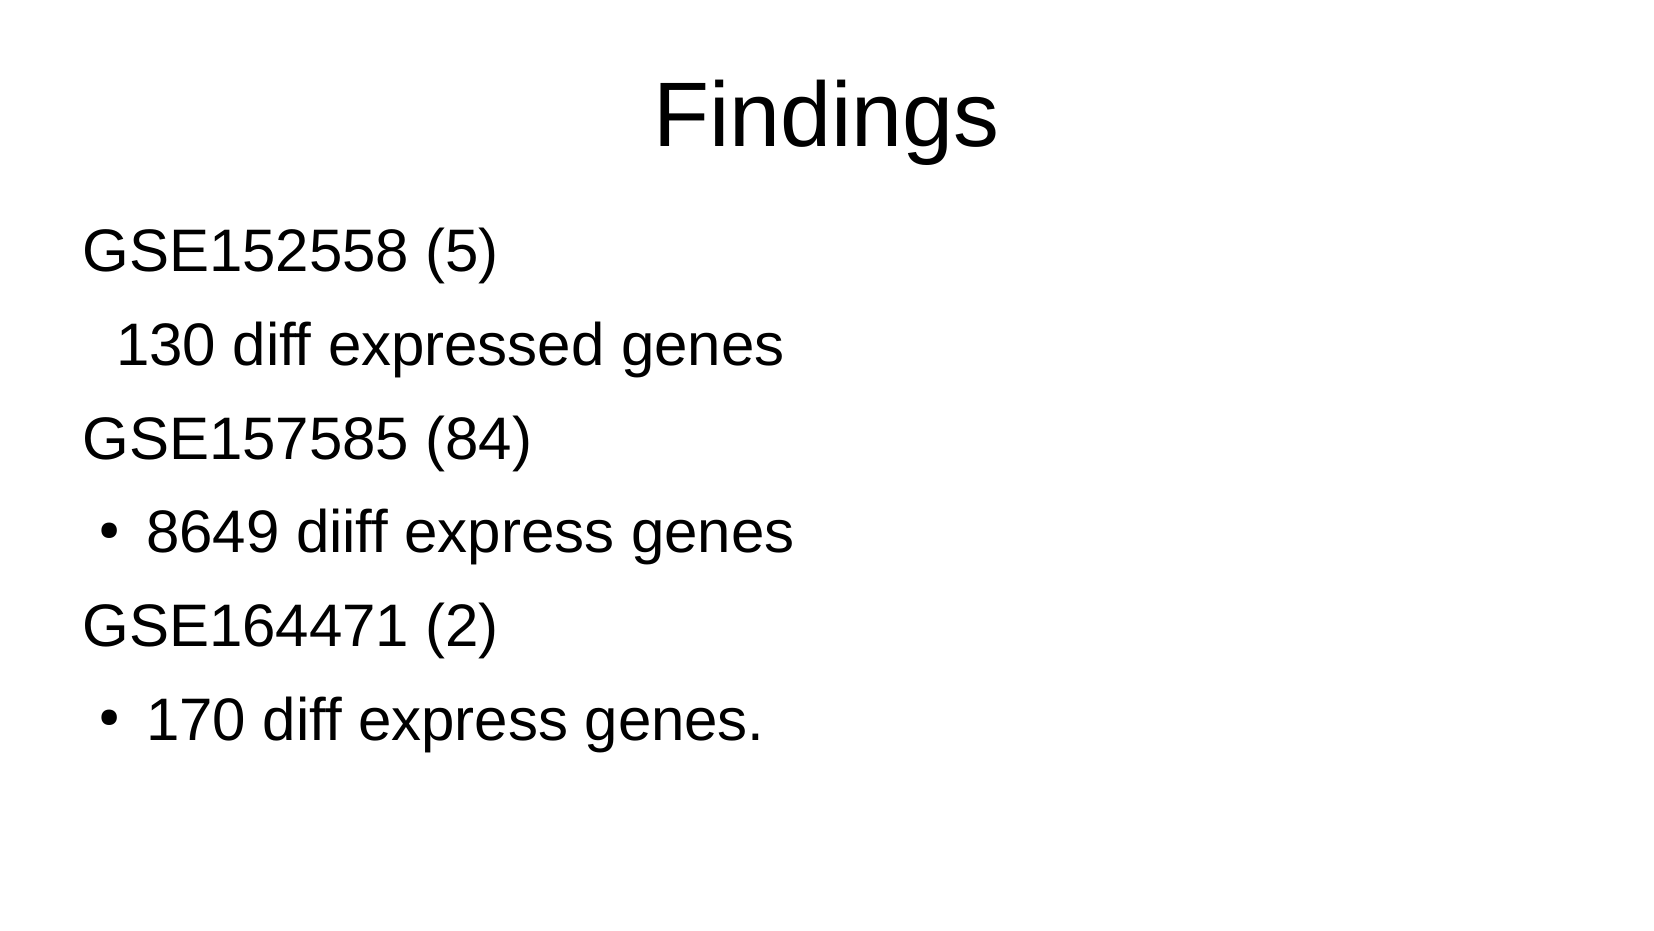

# Findings
GSE152558 (5)
 130 diff expressed genes
GSE157585 (84)
8649 diiff express genes
GSE164471 (2)
170 diff express genes.